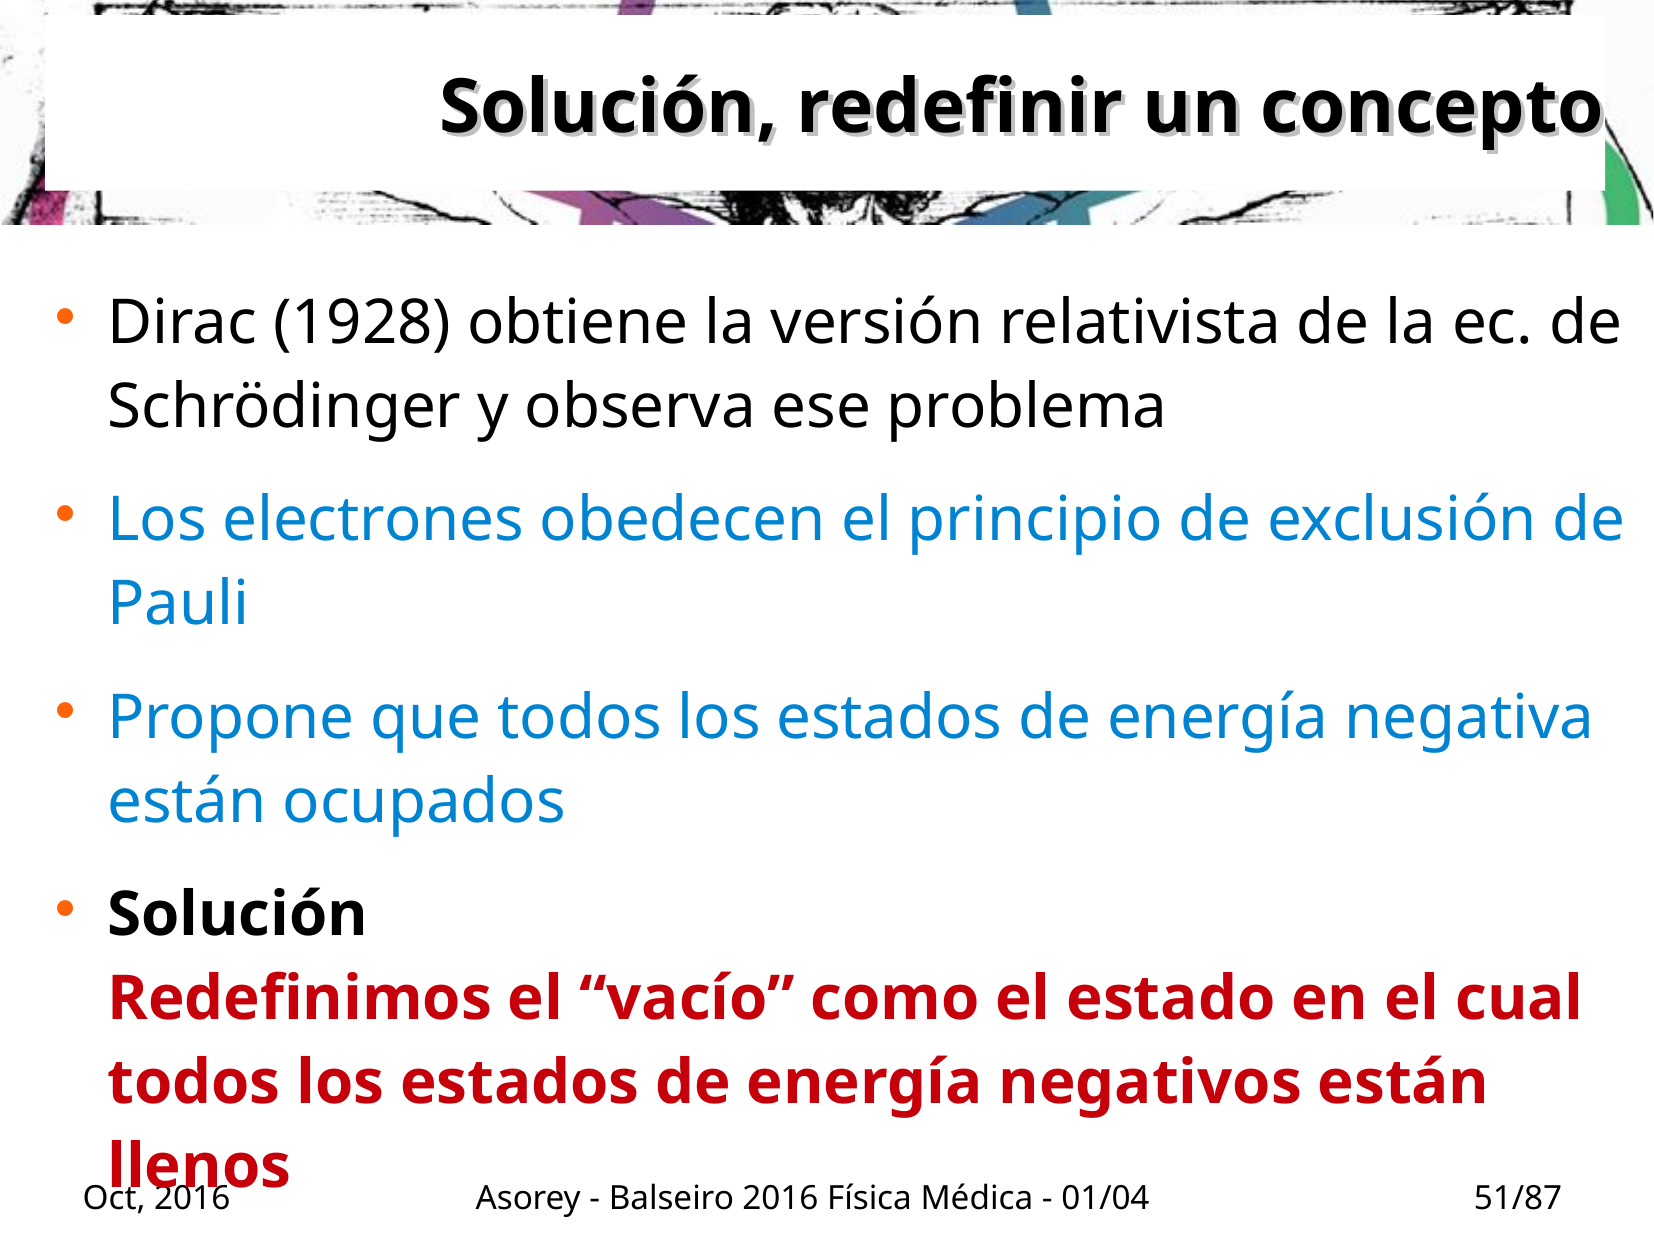

Solución, redefinir un concepto
# Dirac (1928) obtiene la versión relativista de la ec. de Schrödinger y observa ese problema
Los electrones obedecen el principio de exclusión de Pauli
Propone que todos los estados de energía negativa están ocupados
Solución
Redefinimos el “vacío” como el estado en el cual todos los estados de energía negativos están llenos
Oct, 2016
Asorey - Balseiro 2016 Física Médica - 01/04
51